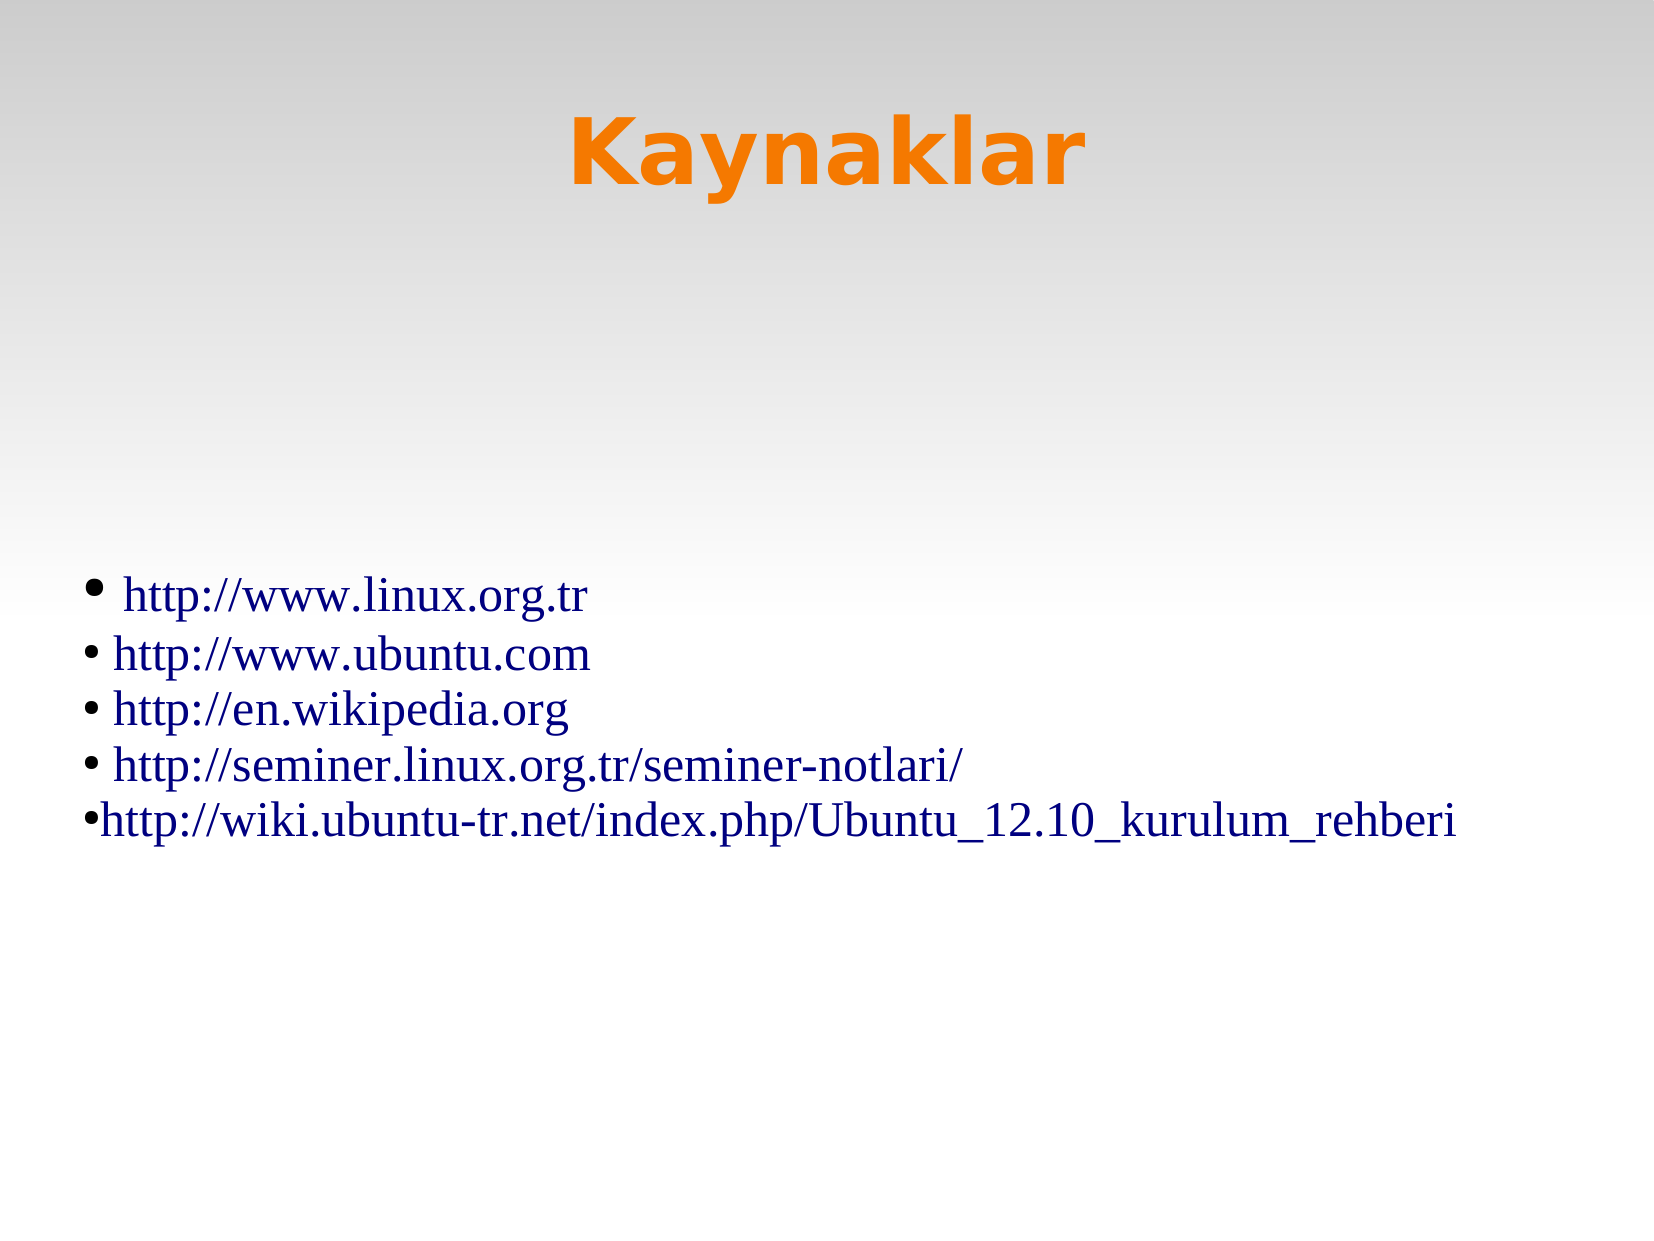

# Kaynaklar
 http://www.linux.org.tr
 http://www.ubuntu.com
 http://en.wikipedia.org
 http://seminer.linux.org.tr/seminer-notlari/
http://wiki.ubuntu-tr.net/index.php/Ubuntu_12.10_kurulum_rehberi